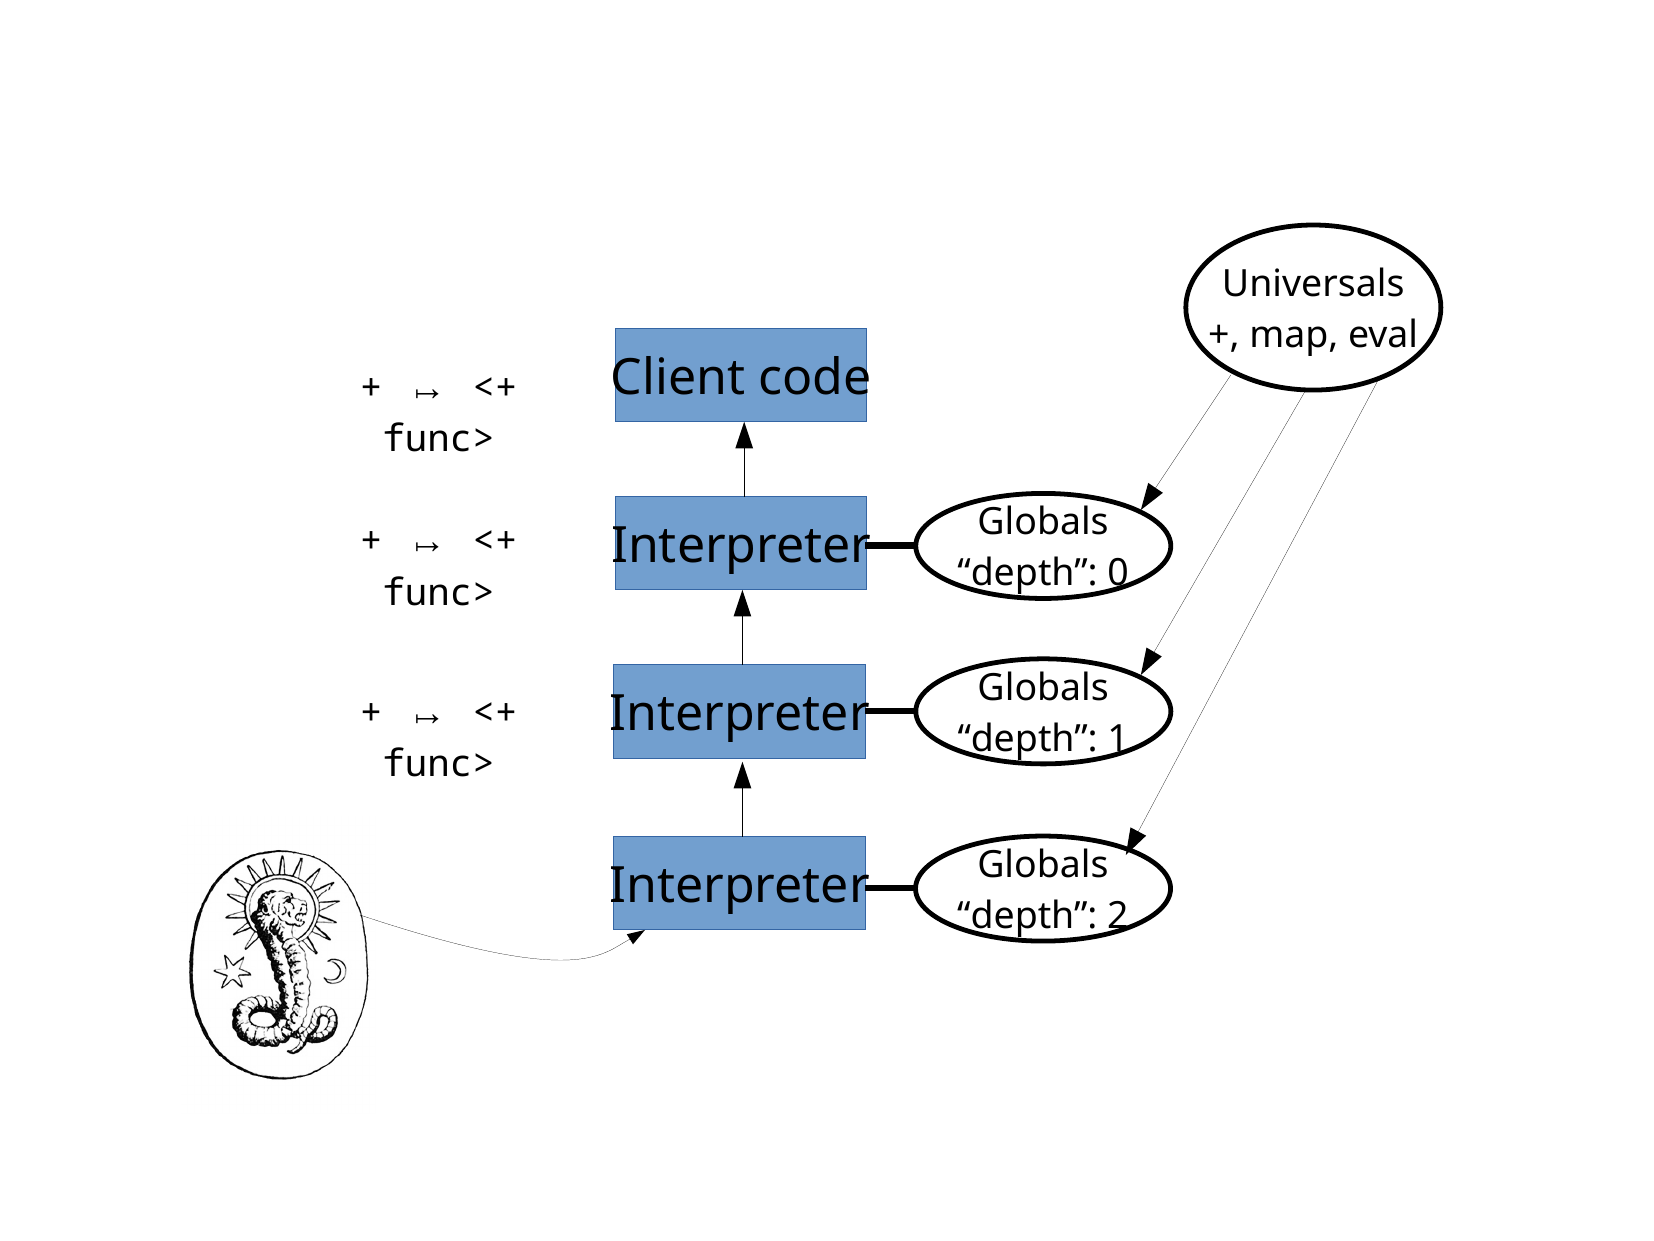

Universals
+, map, eval
Client code
+ ↦ <+ func>
Globals
“depth”: 0
Interpreter
+ ↦ <+ func>
Globals
“depth”: 1
Interpreter
+ ↦ <+ func>
Globals
“depth”: 2
Interpreter